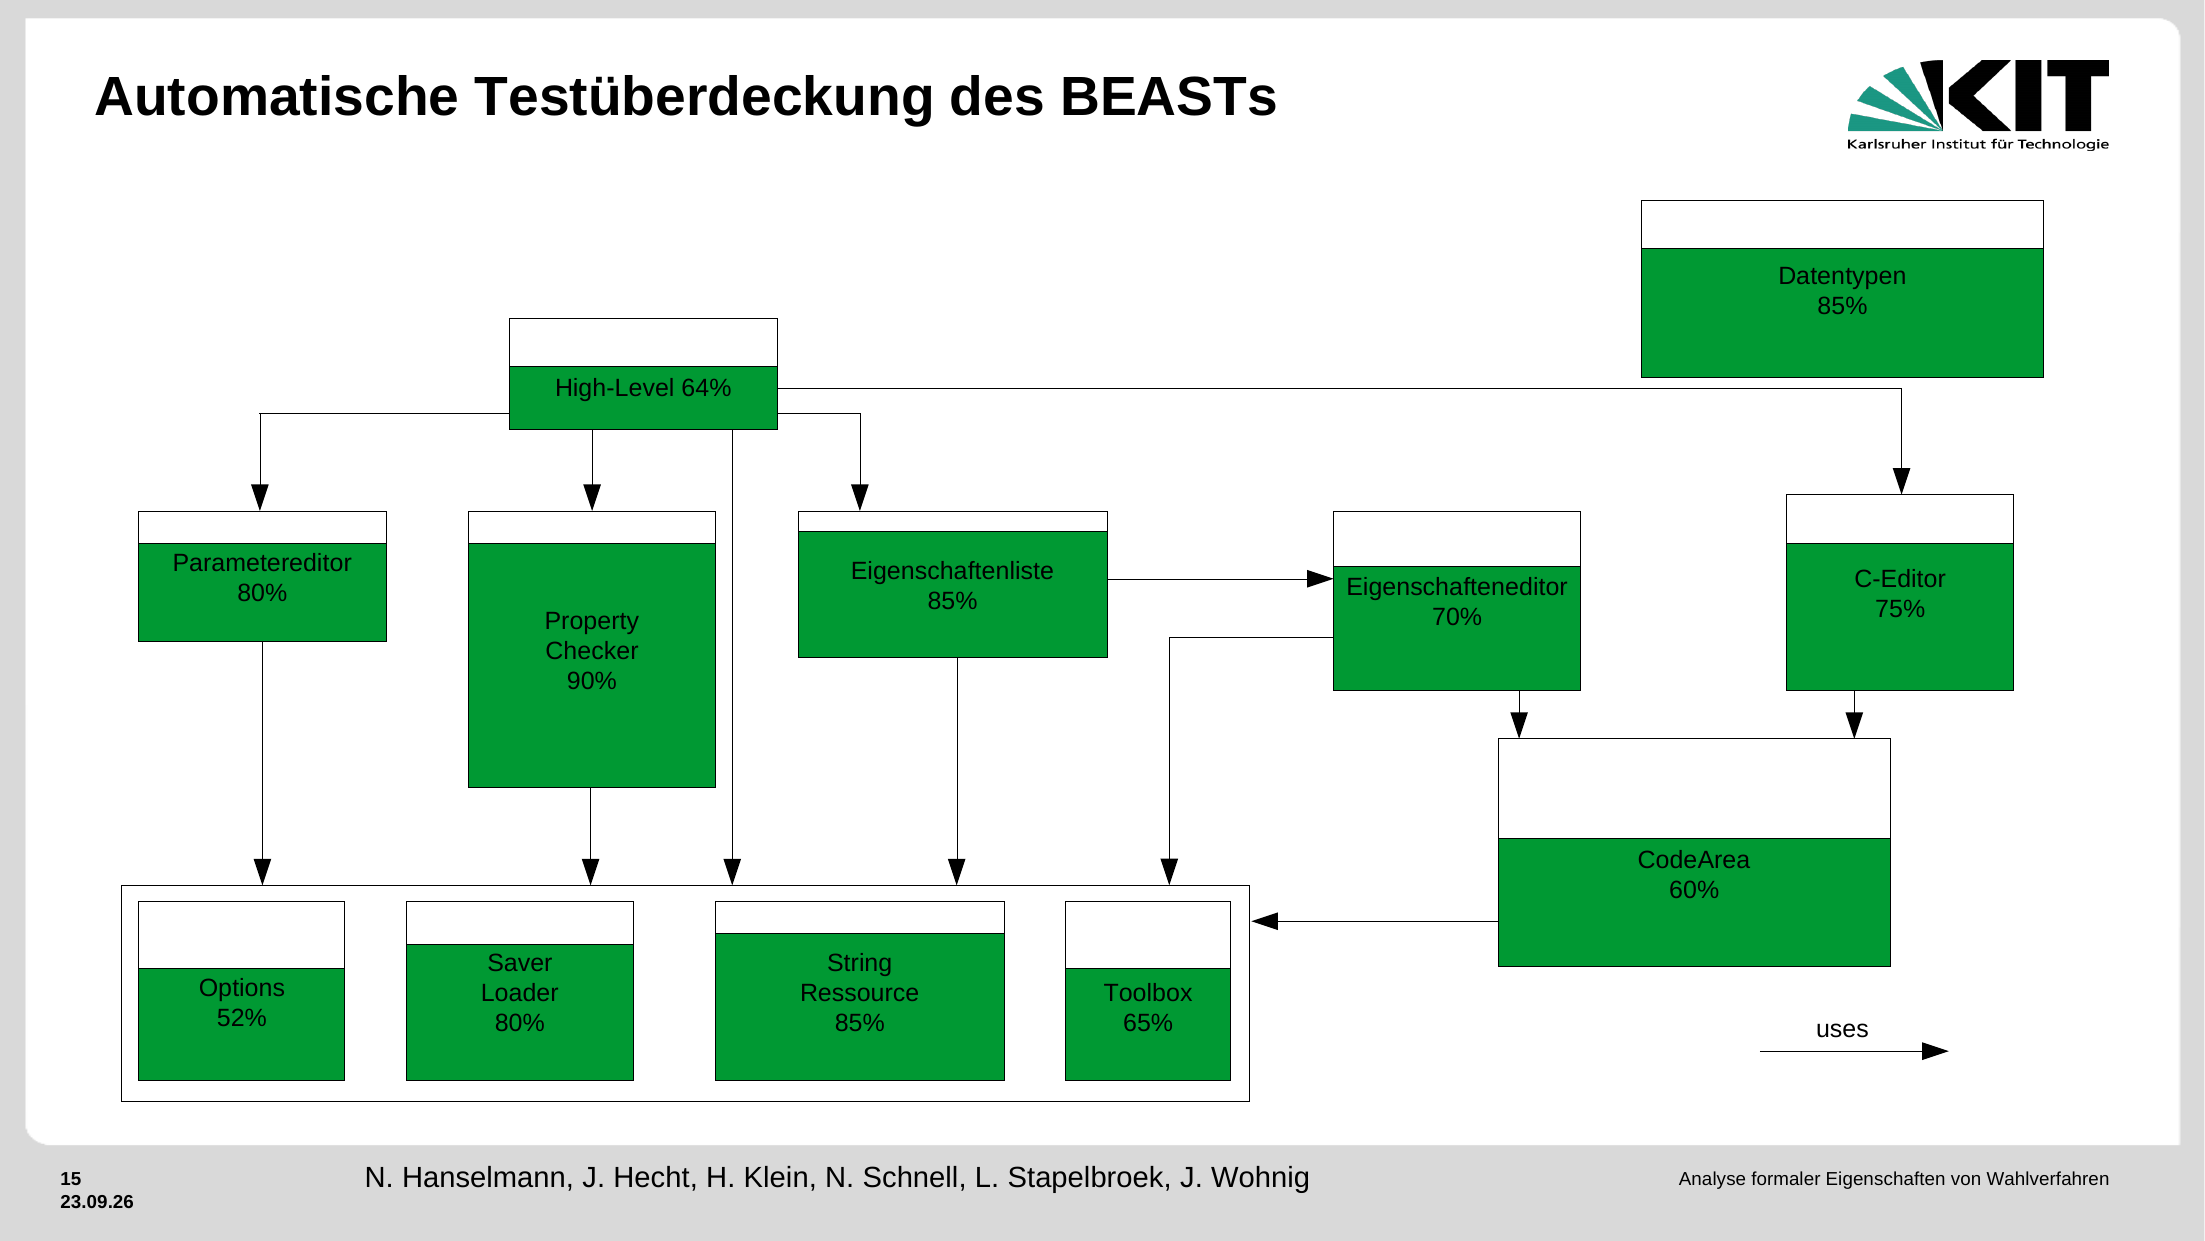

# Automatische Testüberdeckung des BEASTs
Datentypen
85%
High-Level 64%
C-Editor
75%
Parametereditor
80%
Property
Checker
90%
Eigenschaftenliste
85%
Eigenschafteneditor
70%
CodeArea
60%
Saver
Loader
80%
String
Ressource
85%
Options
52%
Toolbox
65%
uses
Prof. Max Mustermann – Präsentationstitel